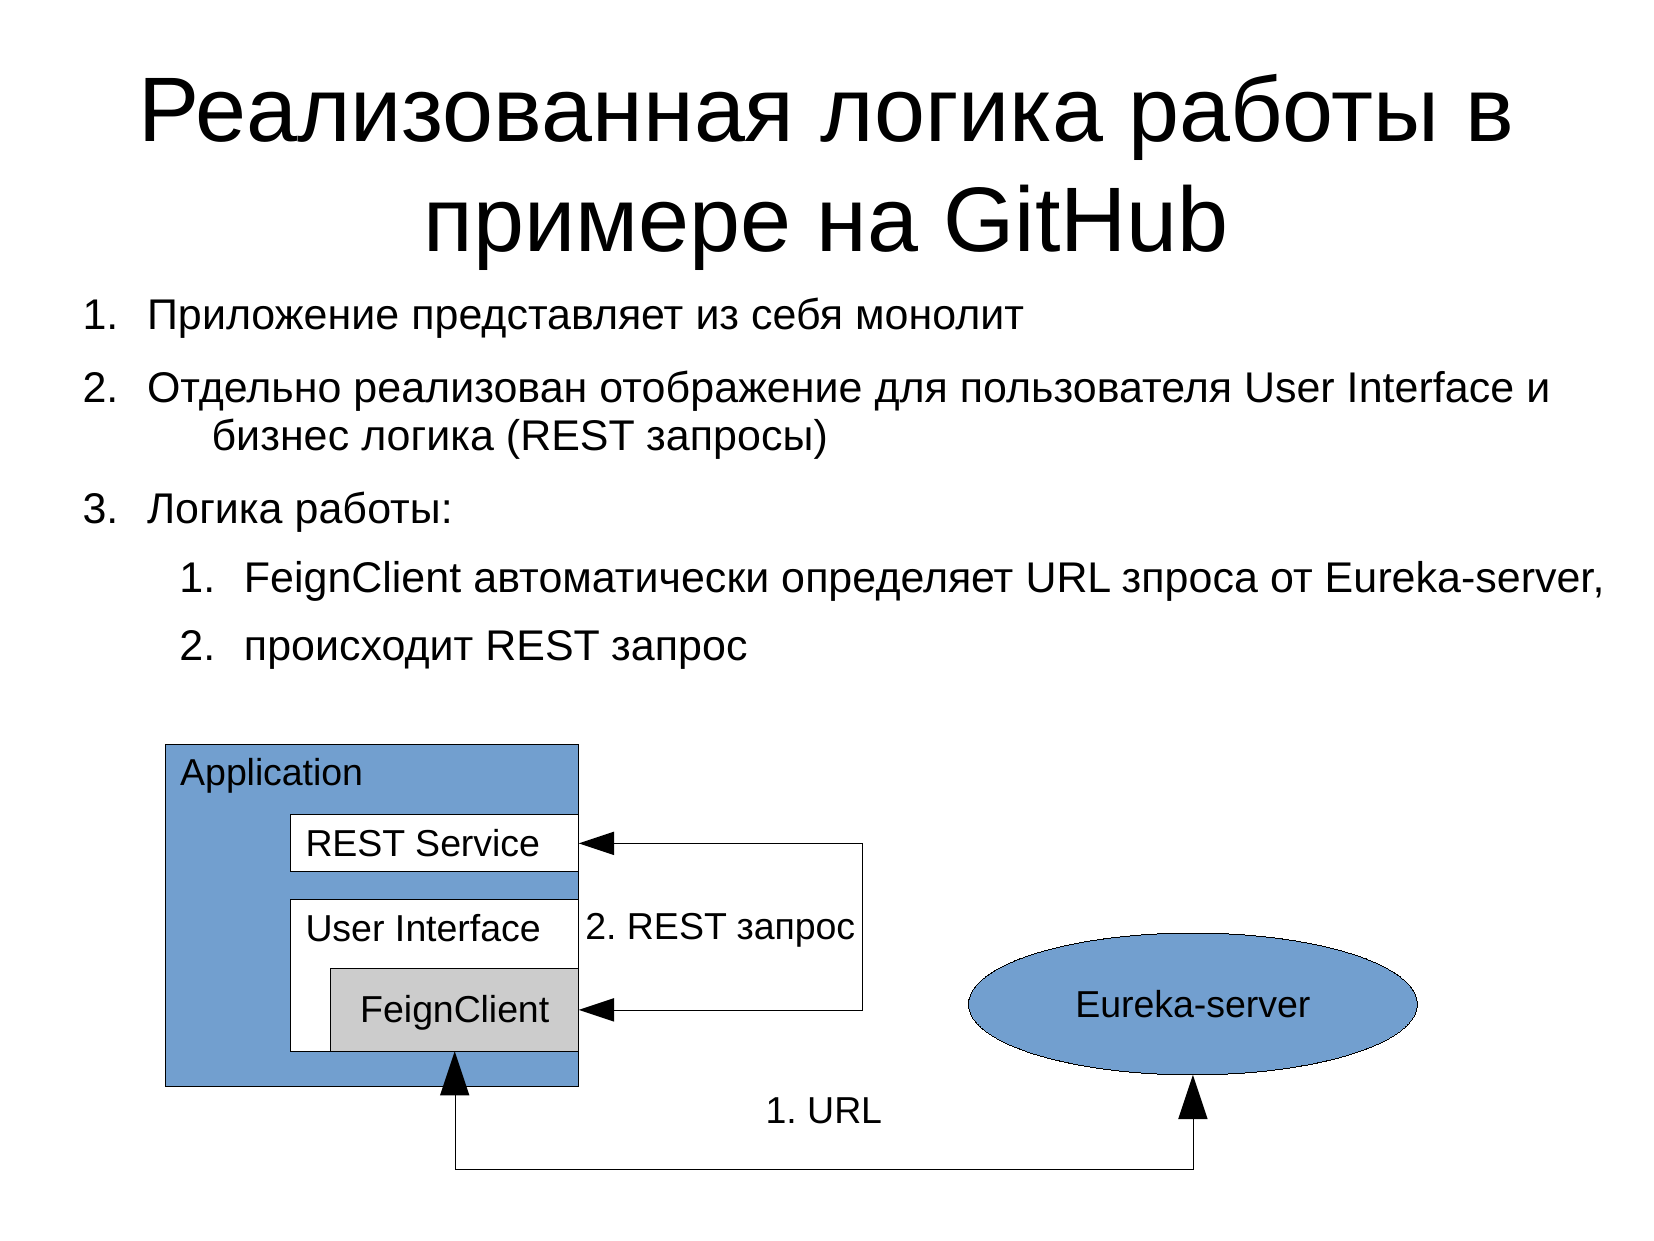

# Реализованная логика работы в примере на GitHub
Приложение представляет из себя монолит
Отдельно реализован отображение для пользователя User Interface и бизнес логика (REST запросы)
Логика работы:
FeignСlient автоматически определяет URL зпроса от Eureka-server,
происходит REST запрос
Application
REST Service
User Interface
Eureka-server
FeignClient